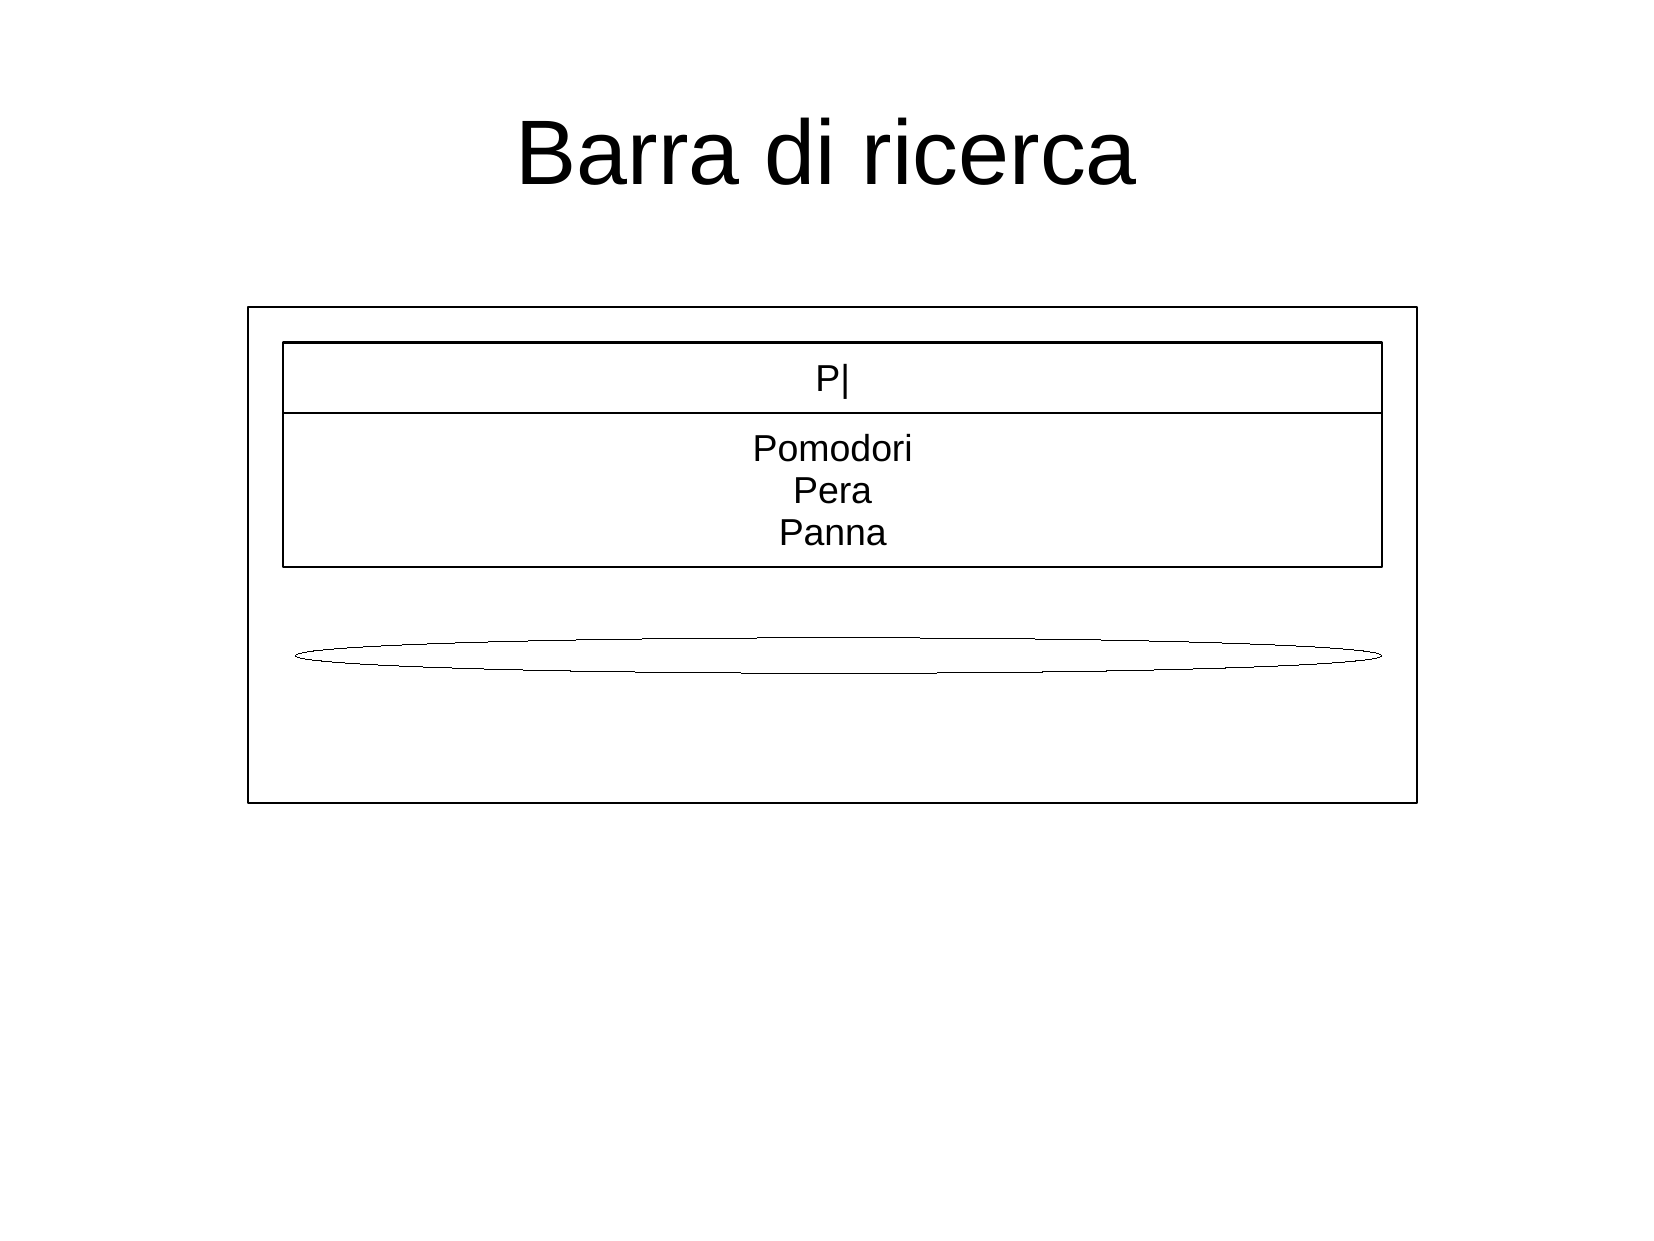

# Barra di ricerca
P|
Pomodori
Pera
Panna